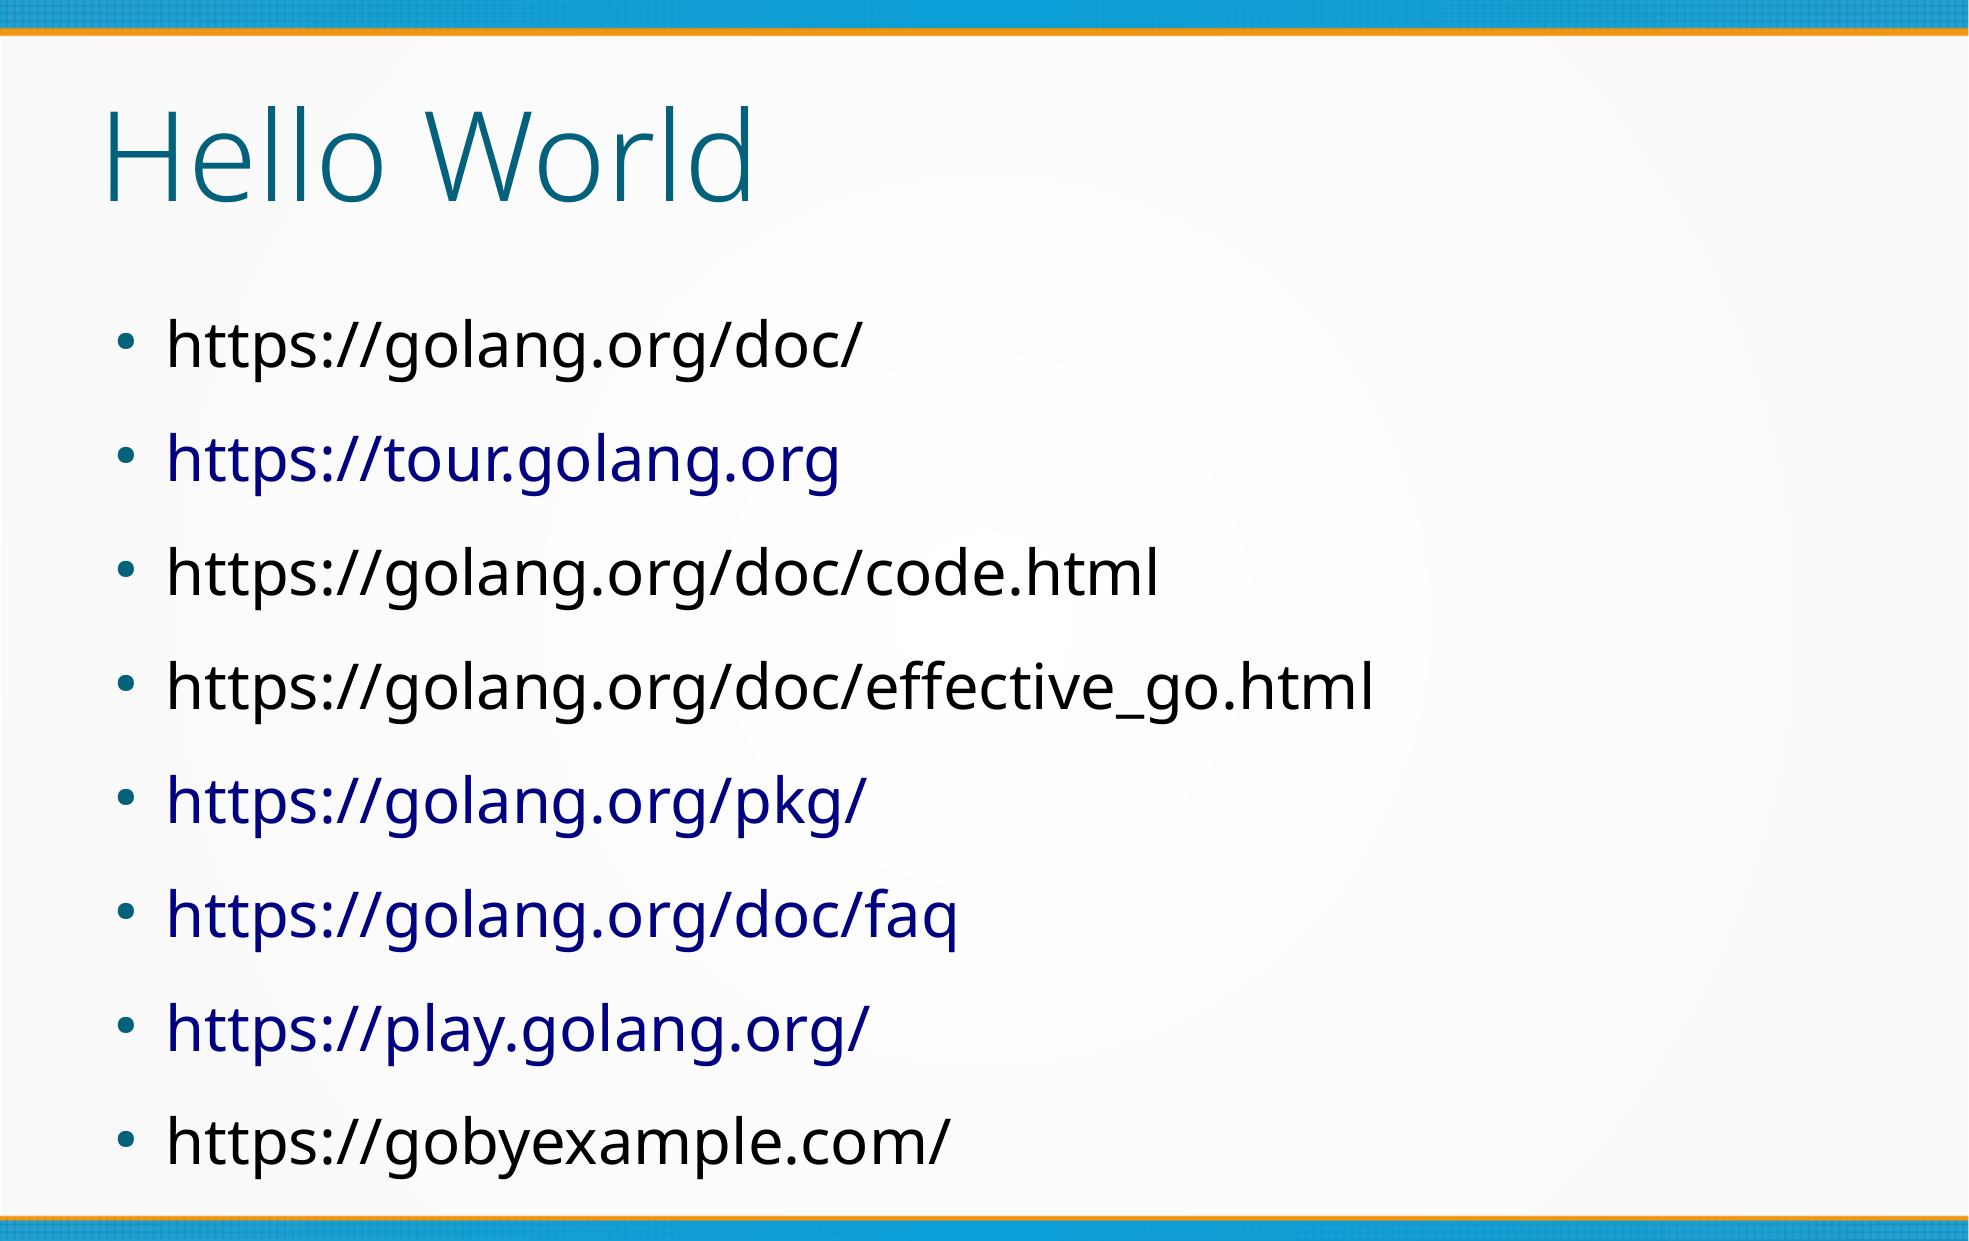

# Hello World
https://golang.org/doc/
https://tour.golang.org
https://golang.org/doc/code.html
https://golang.org/doc/effective_go.html
https://golang.org/pkg/
https://golang.org/doc/faq
https://play.golang.org/
https://gobyexample.com/